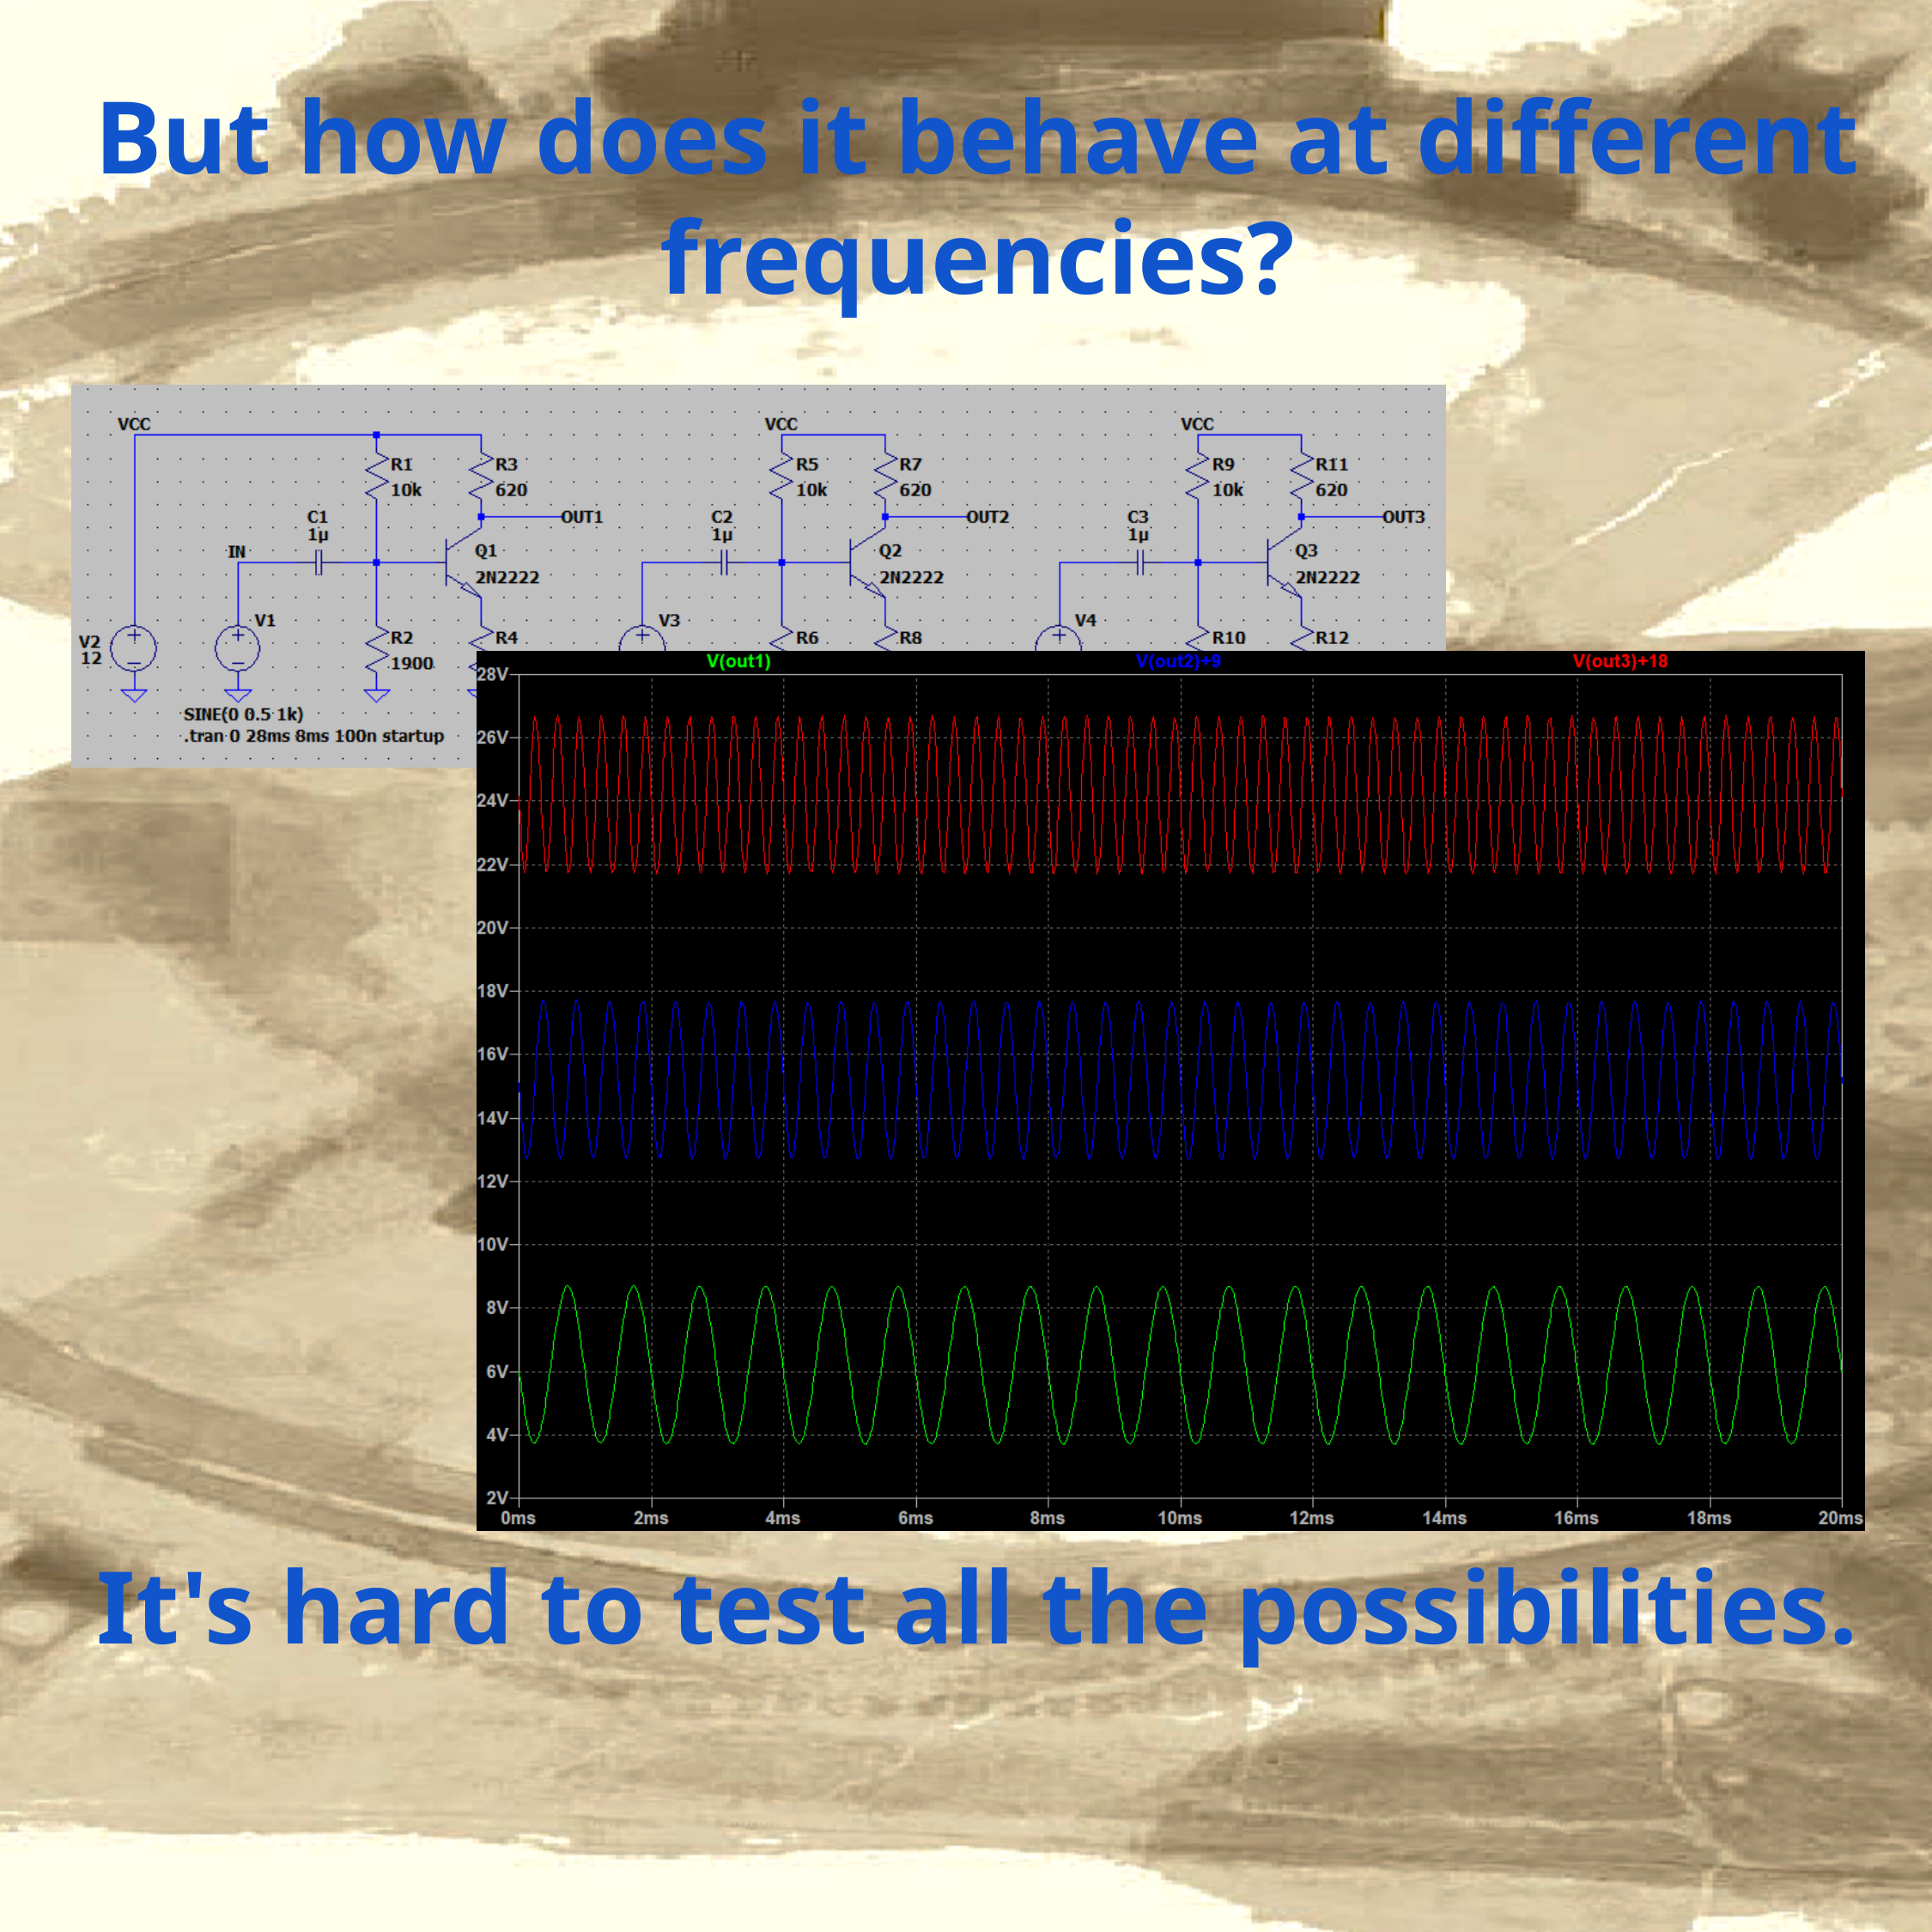

But how does it behave at different frequencies?
It's hard to test all the possibilities.